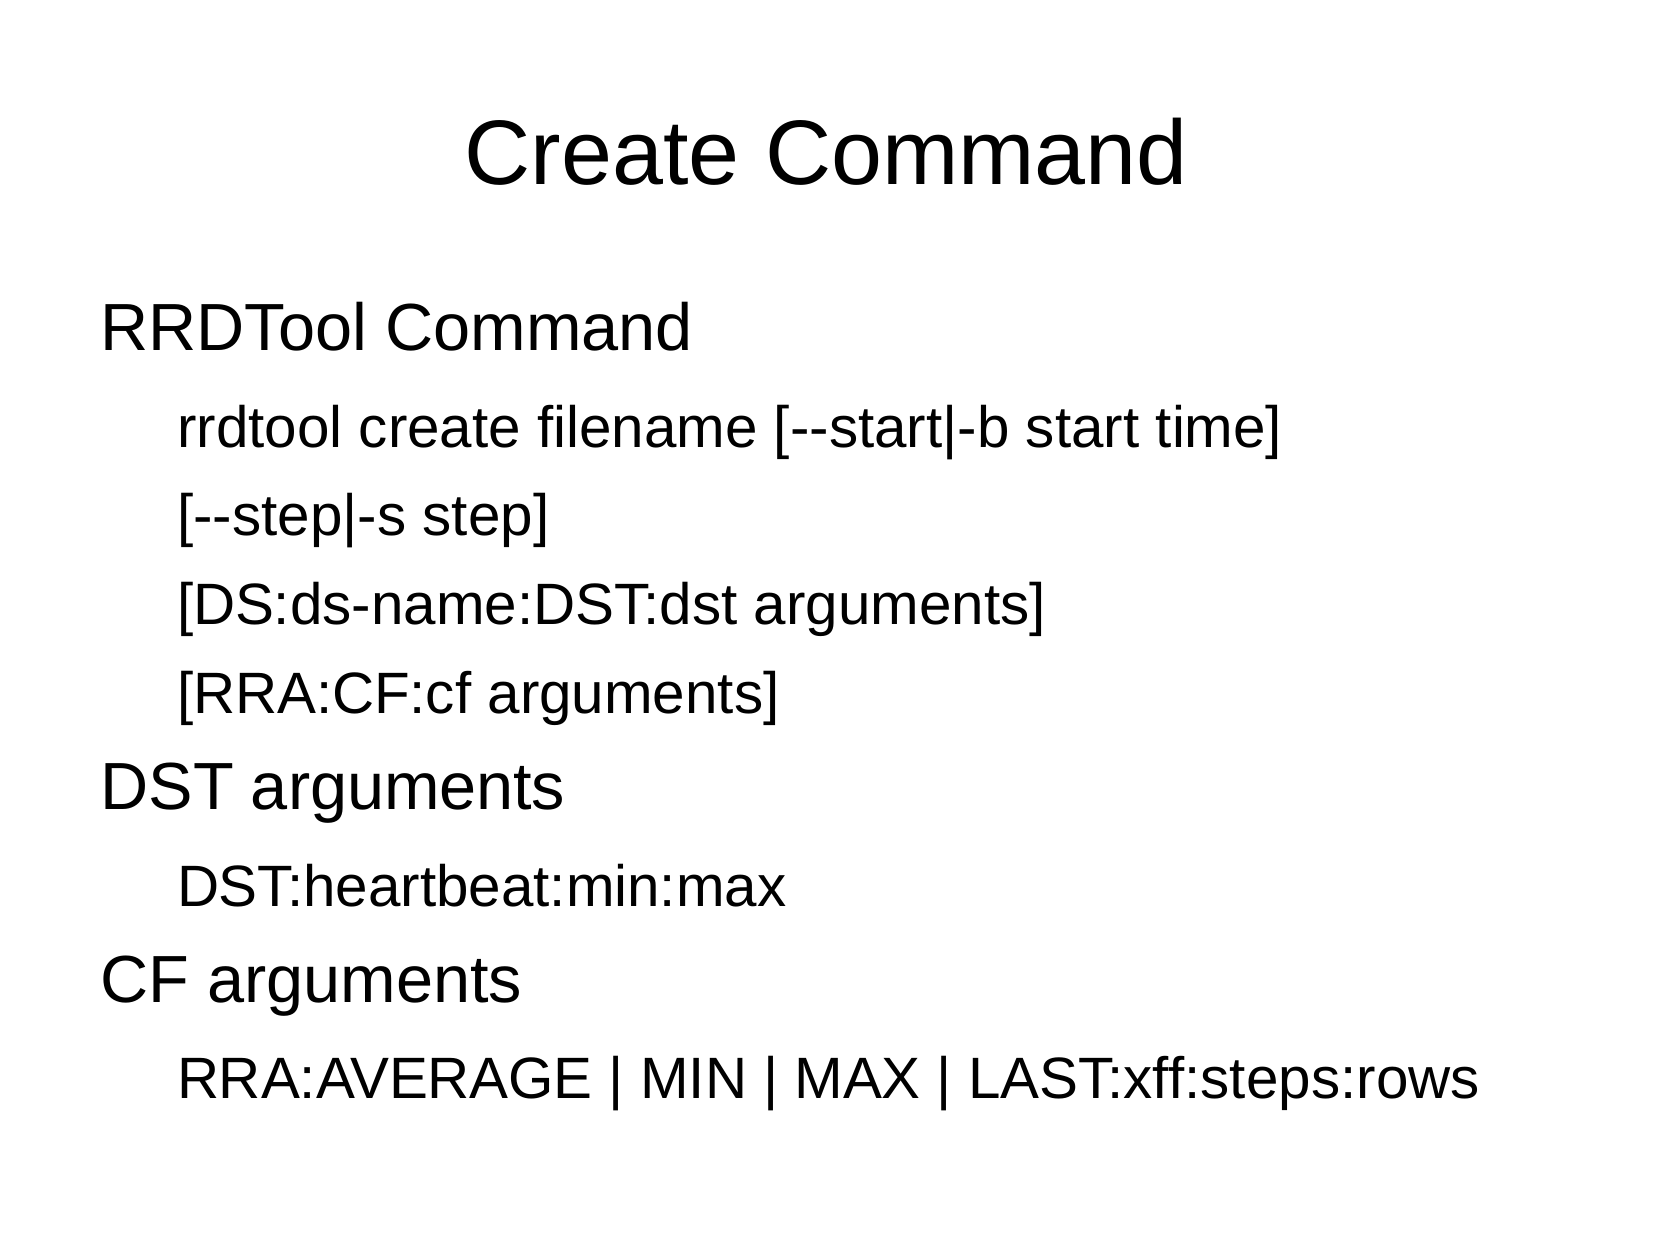

# Create Command
RRDTool Command
rrdtool create filename [--start|-b start time]
[--step|-s step]
[DS:ds-name:DST:dst arguments]
[RRA:CF:cf arguments]
DST arguments
DST:heartbeat:min:max
CF arguments
RRA:AVERAGE | MIN | MAX | LAST:xff:steps:rows